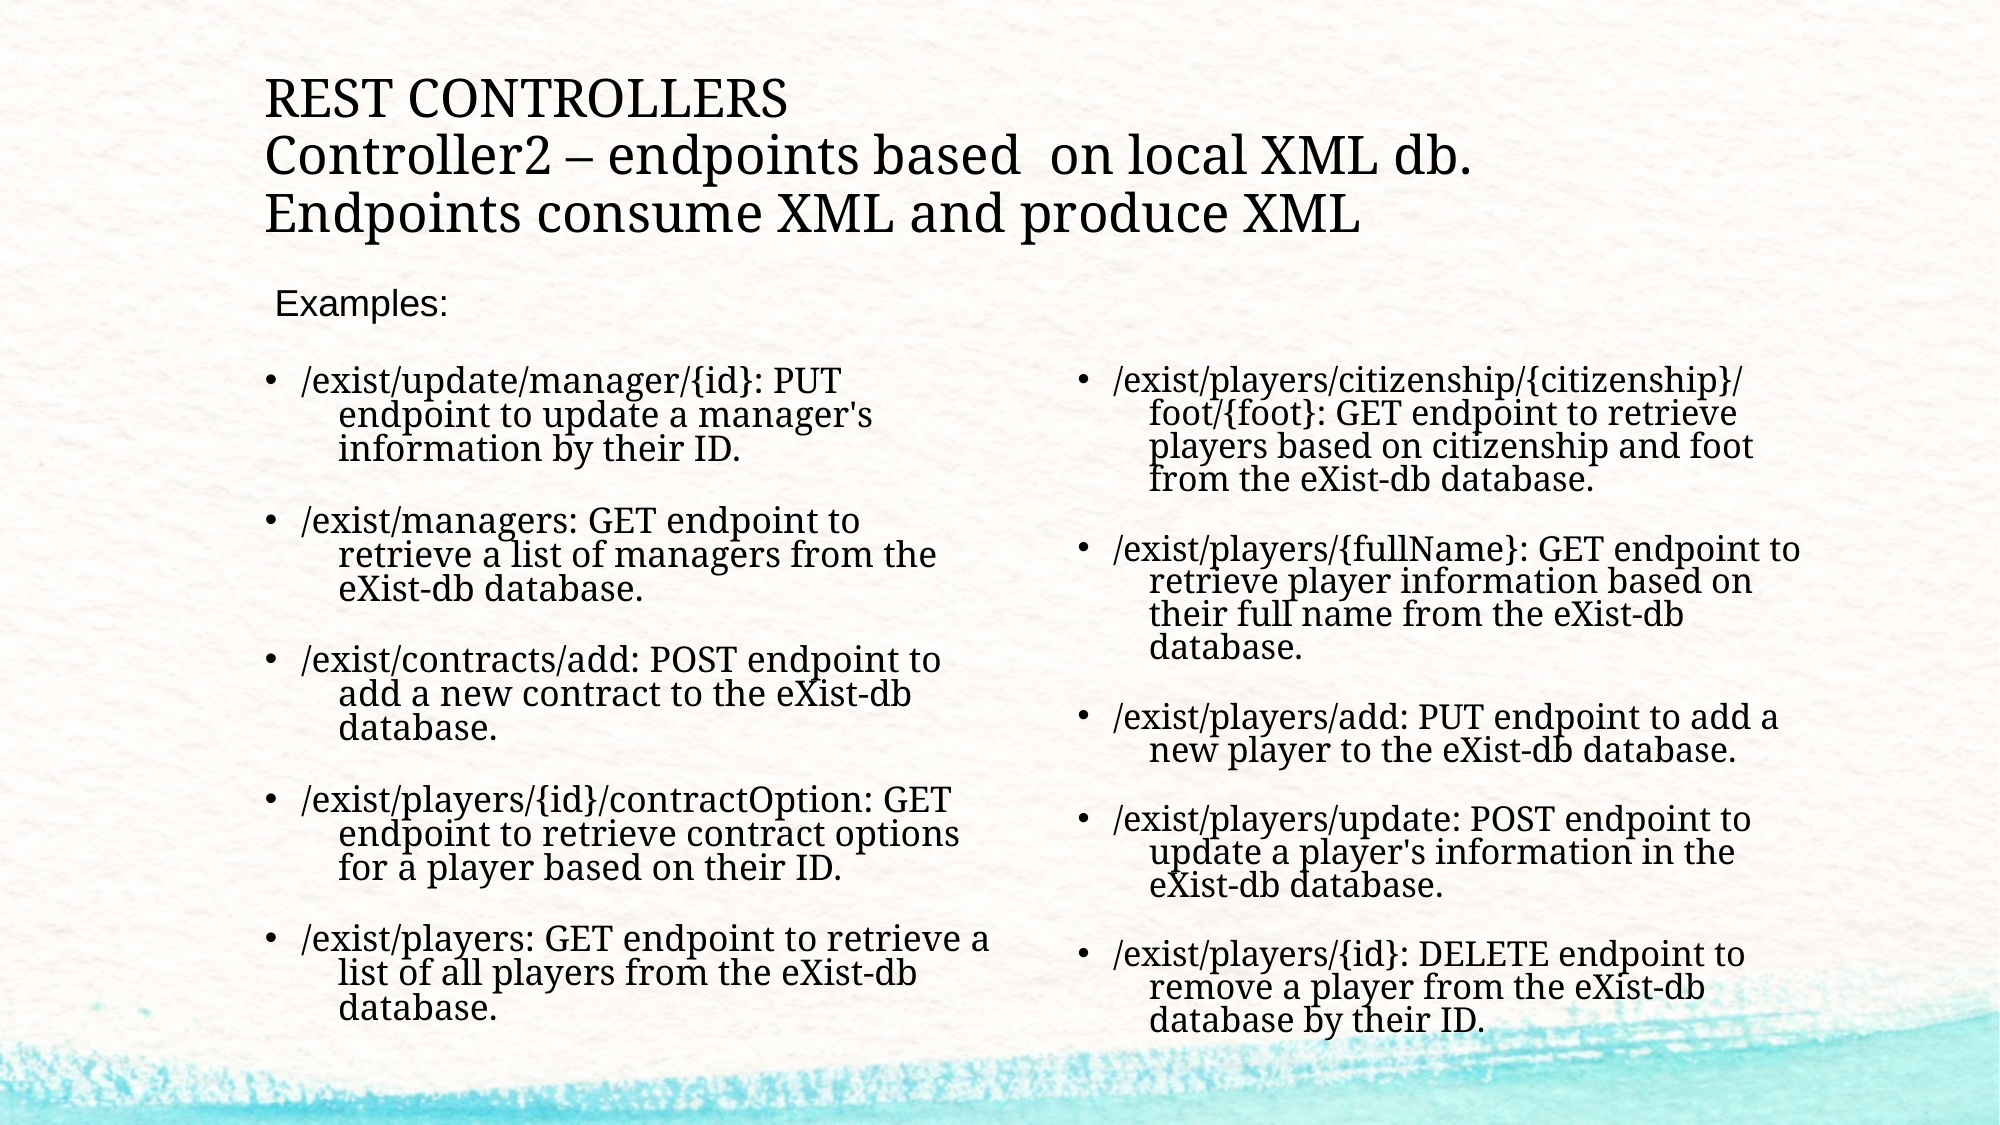

# REST CONTROLLERS Controller2 – endpoints based on local XML db. Endpoints consume XML and produce XML
Examples:
/exist/update/manager/{id}: PUT endpoint to update a manager's information by their ID.
/exist/managers: GET endpoint to retrieve a list of managers from the eXist-db database.
/exist/contracts/add: POST endpoint to add a new contract to the eXist-db database.
/exist/players/{id}/contractOption: GET endpoint to retrieve contract options for a player based on their ID.
/exist/players: GET endpoint to retrieve a list of all players from the eXist-db database.
/exist/players/citizenship/{citizenship}/foot/{foot}: GET endpoint to retrieve players based on citizenship and foot from the eXist-db database.
/exist/players/{fullName}: GET endpoint to retrieve player information based on their full name from the eXist-db database.
/exist/players/add: PUT endpoint to add a new player to the eXist-db database.
/exist/players/update: POST endpoint to update a player's information in the eXist-db database.
/exist/players/{id}: DELETE endpoint to remove a player from the eXist-db database by their ID.